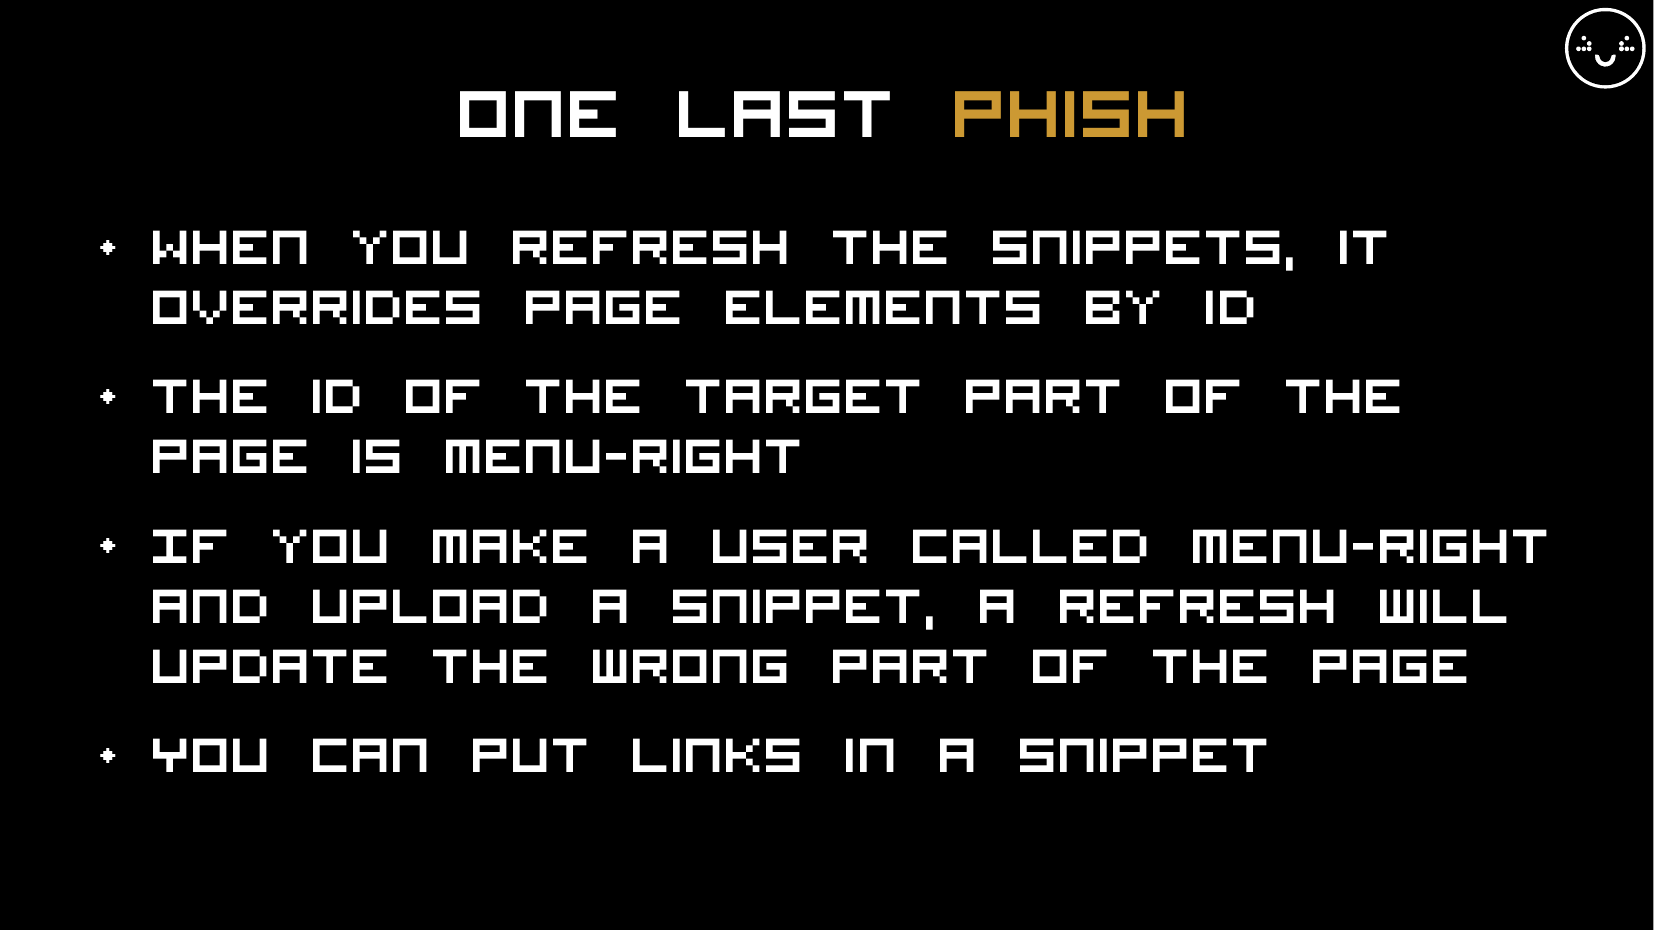

# One last phish
When you refresh the snippets, it overrides page elements by id
The id of the target part of the page is menu-right
If you make a user called menu-right and upload a snippet, a refresh will update the wrong part of the page
You can put links in a snippet